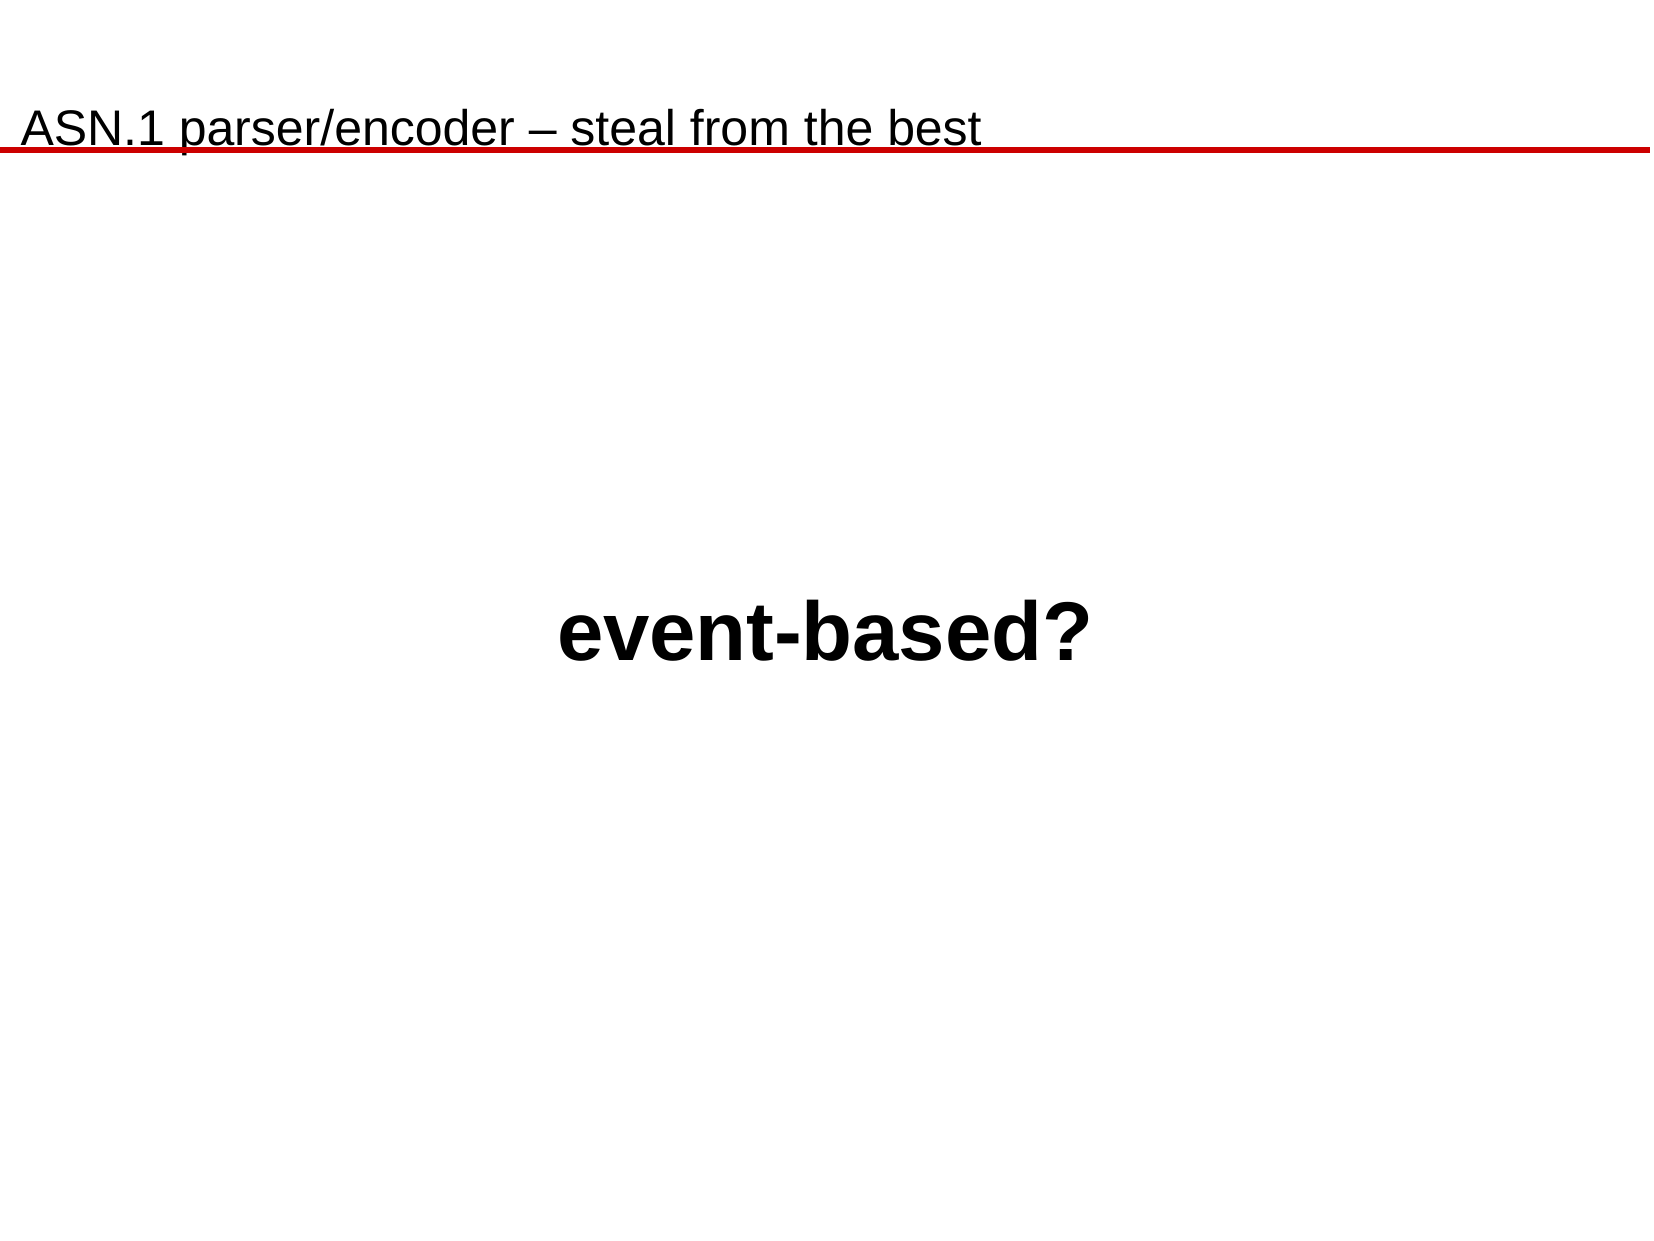

#
ASN.1 parser/encoder – steal from the best
event-based?